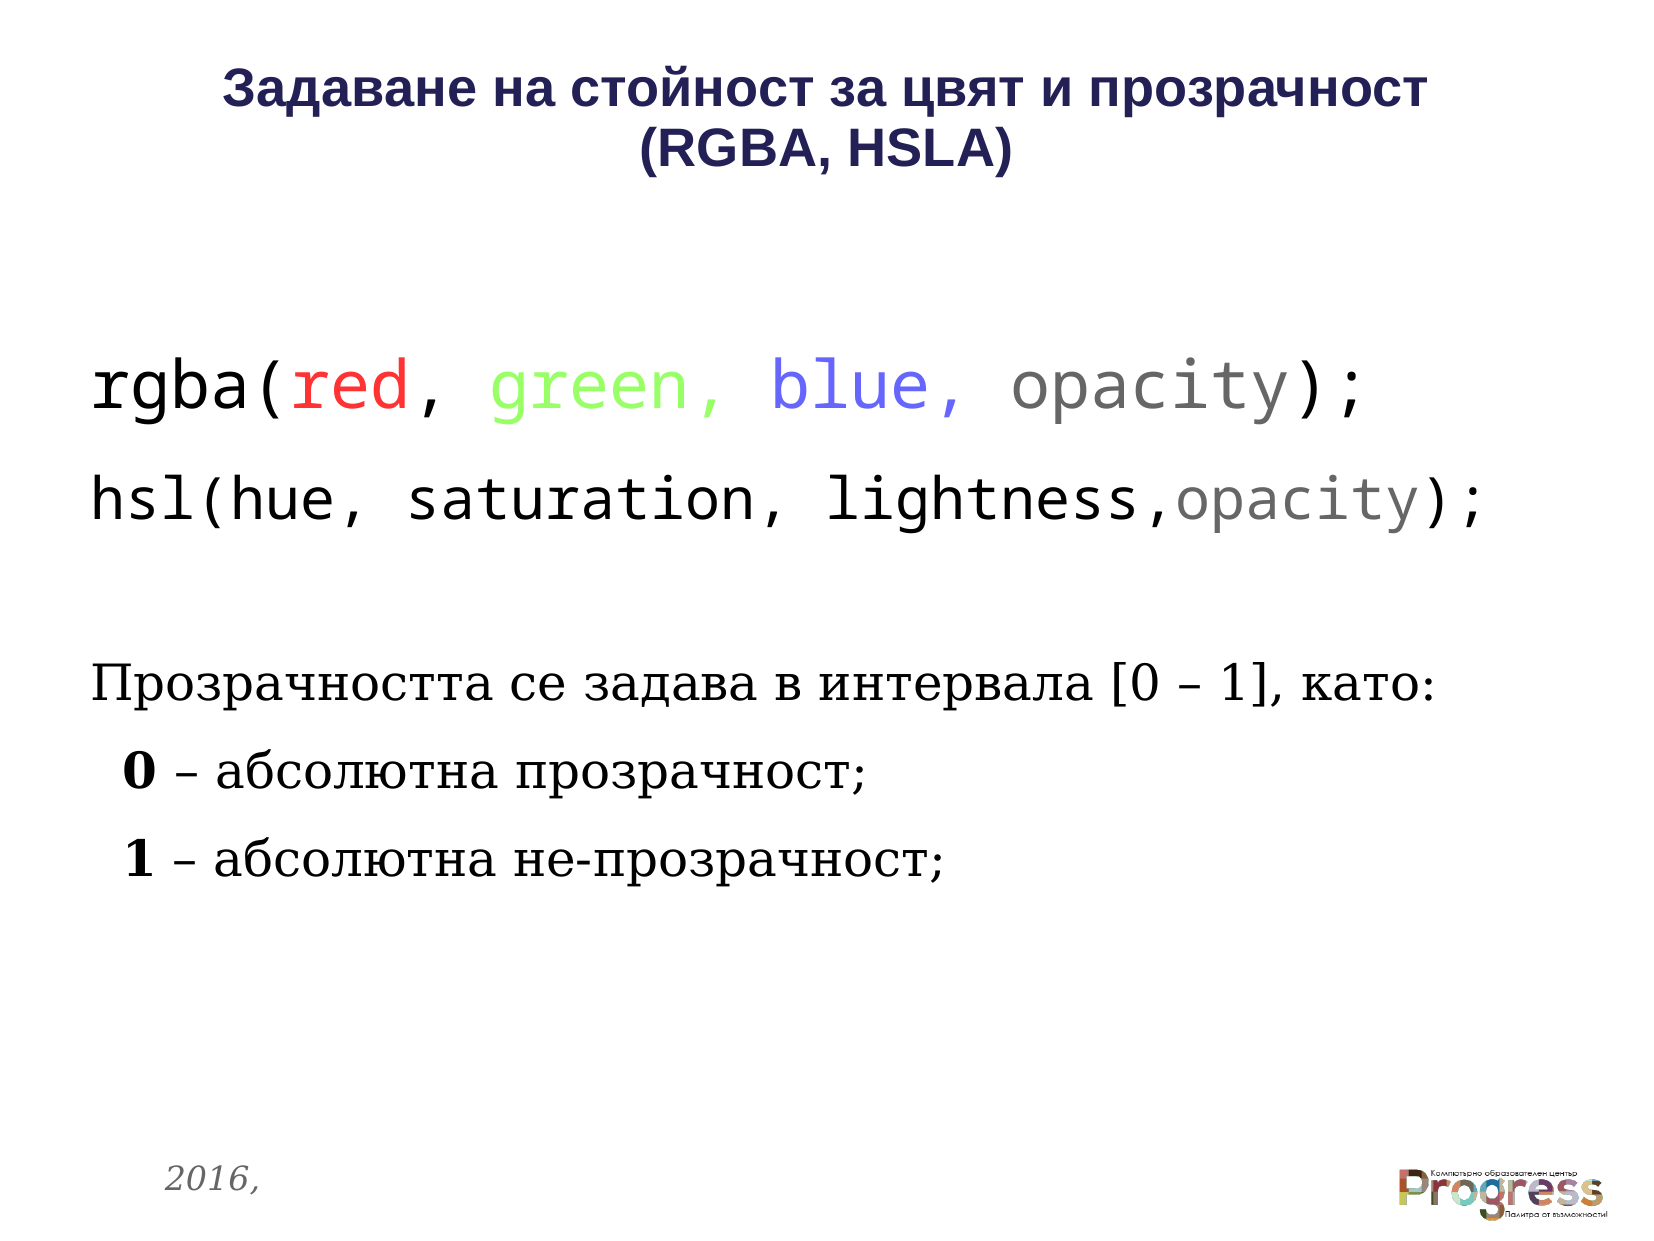

# Задаване на стойност за цвят и прозрачност (RGBA, HSLA)
rgba(red, green, blue, opacity);
hsl(hue, saturation, lightness,opacity);
Прозрачността се задава в интервала [0 – 1], като:
 0 – абсолютна прозрачност;
 1 – абсолютна не-прозрачност;
2016,